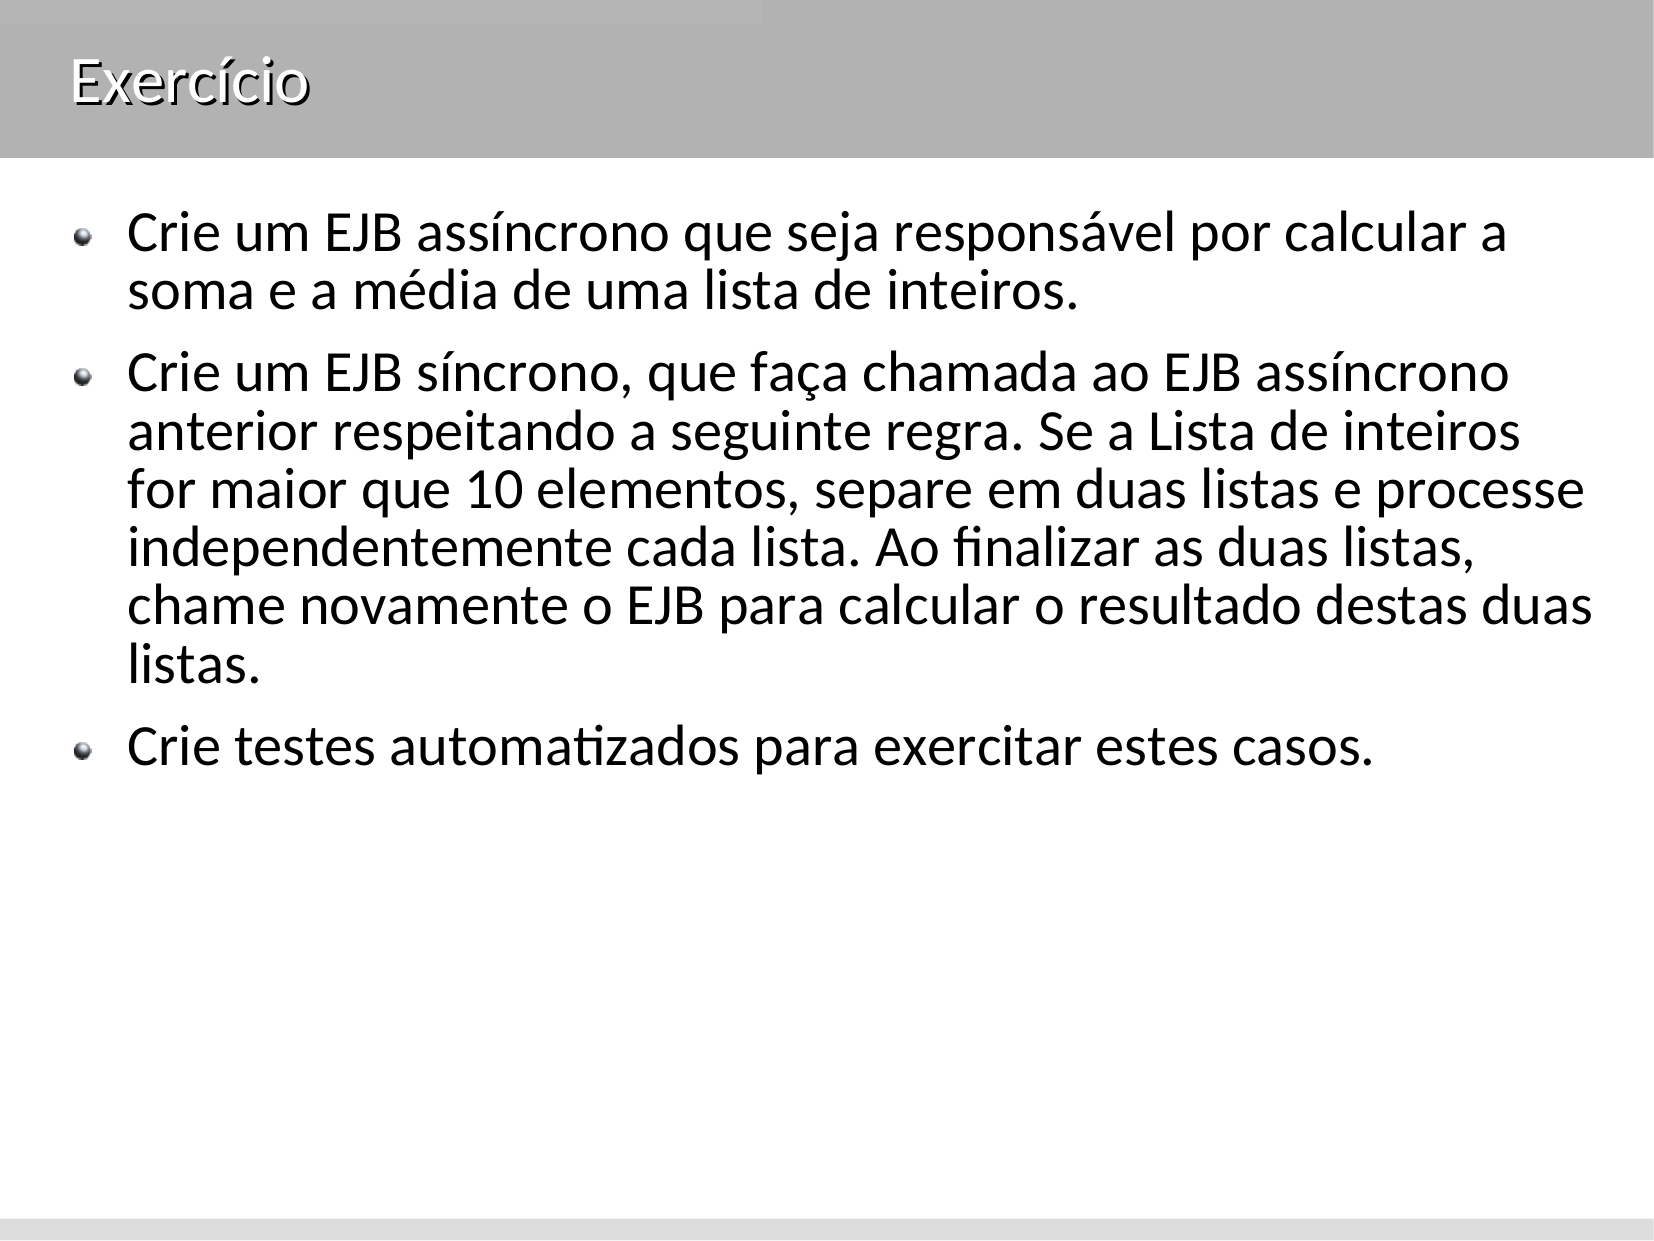

# Exercício
Crie um EJB assíncrono que seja responsável por calcular a soma e a média de uma lista de inteiros.
Crie um EJB síncrono, que faça chamada ao EJB assíncrono anterior respeitando a seguinte regra. Se a Lista de inteiros for maior que 10 elementos, separe em duas listas e processe independentemente cada lista. Ao finalizar as duas listas, chame novamente o EJB para calcular o resultado destas duas listas.
Crie testes automatizados para exercitar estes casos.